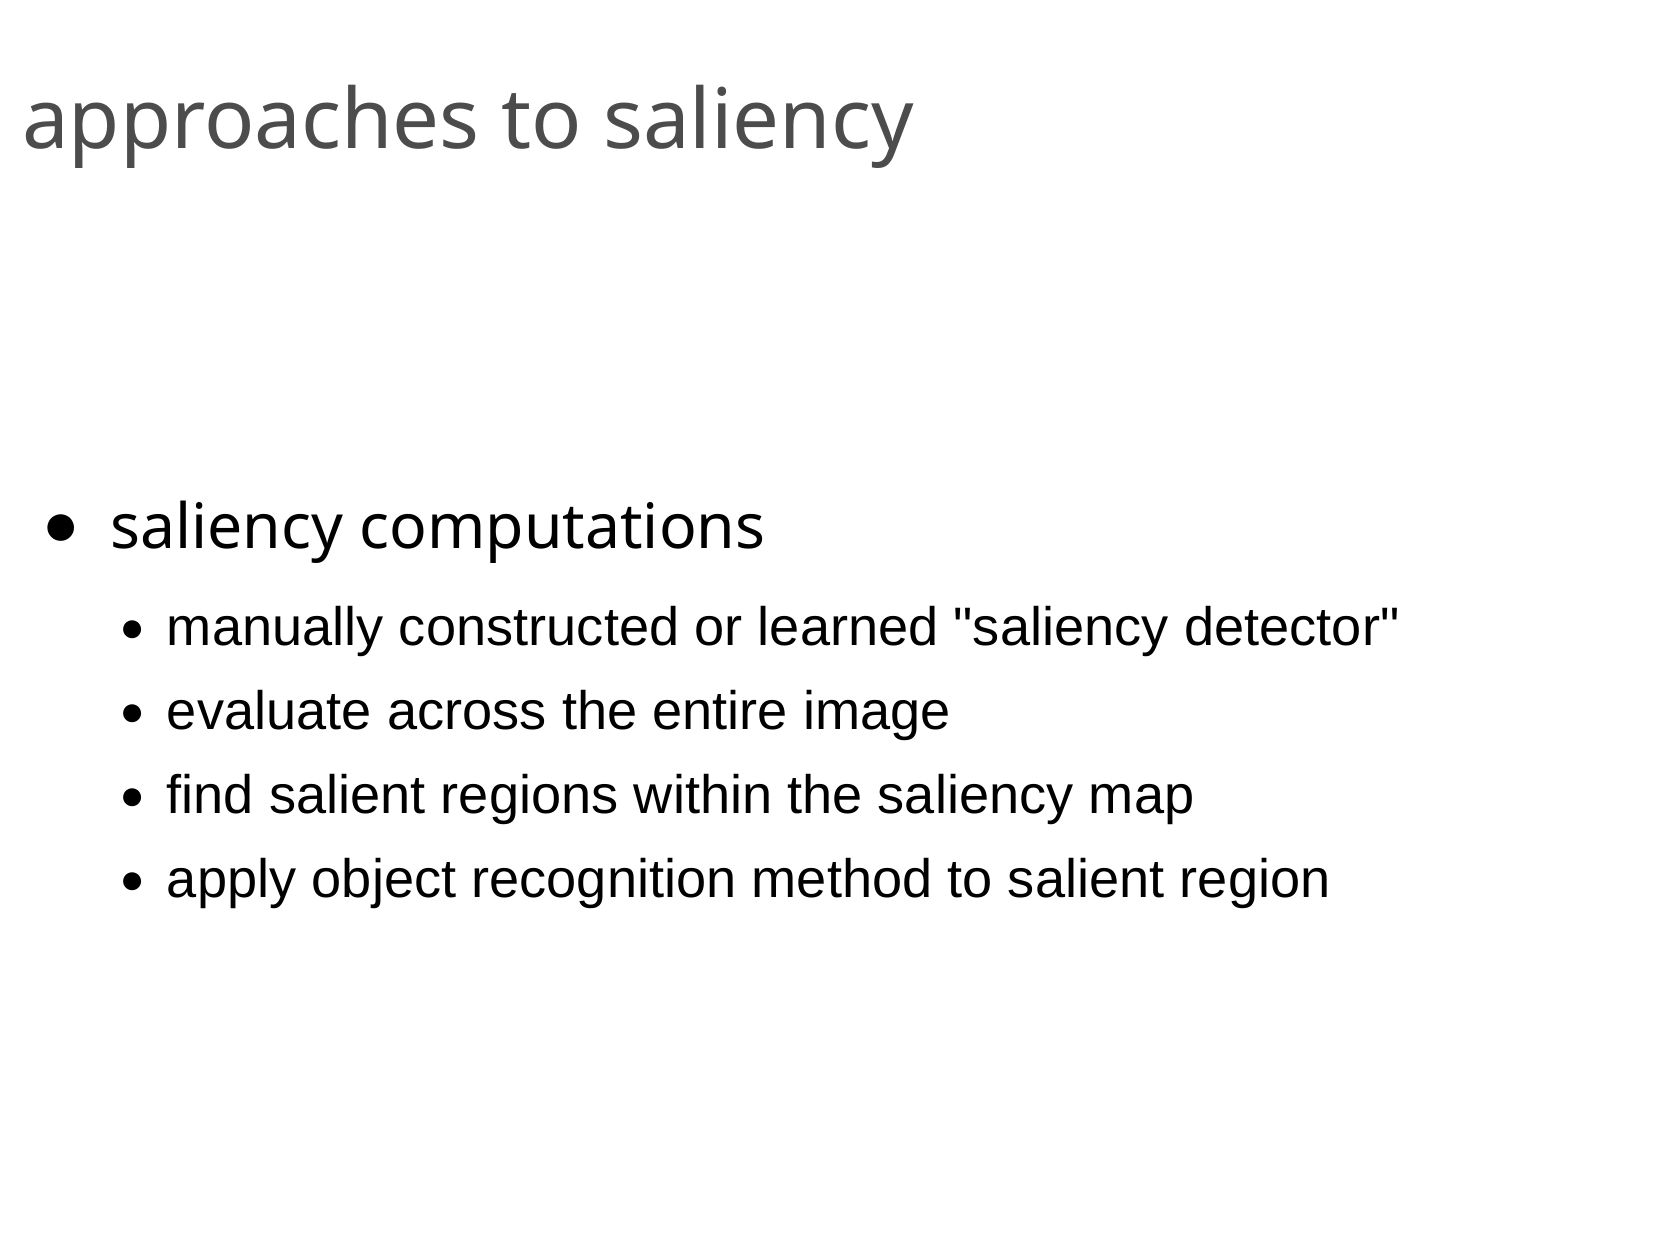

# approaches to saliency
saliency computations
manually constructed or learned "saliency detector"
evaluate across the entire image
find salient regions within the saliency map
apply object recognition method to salient region